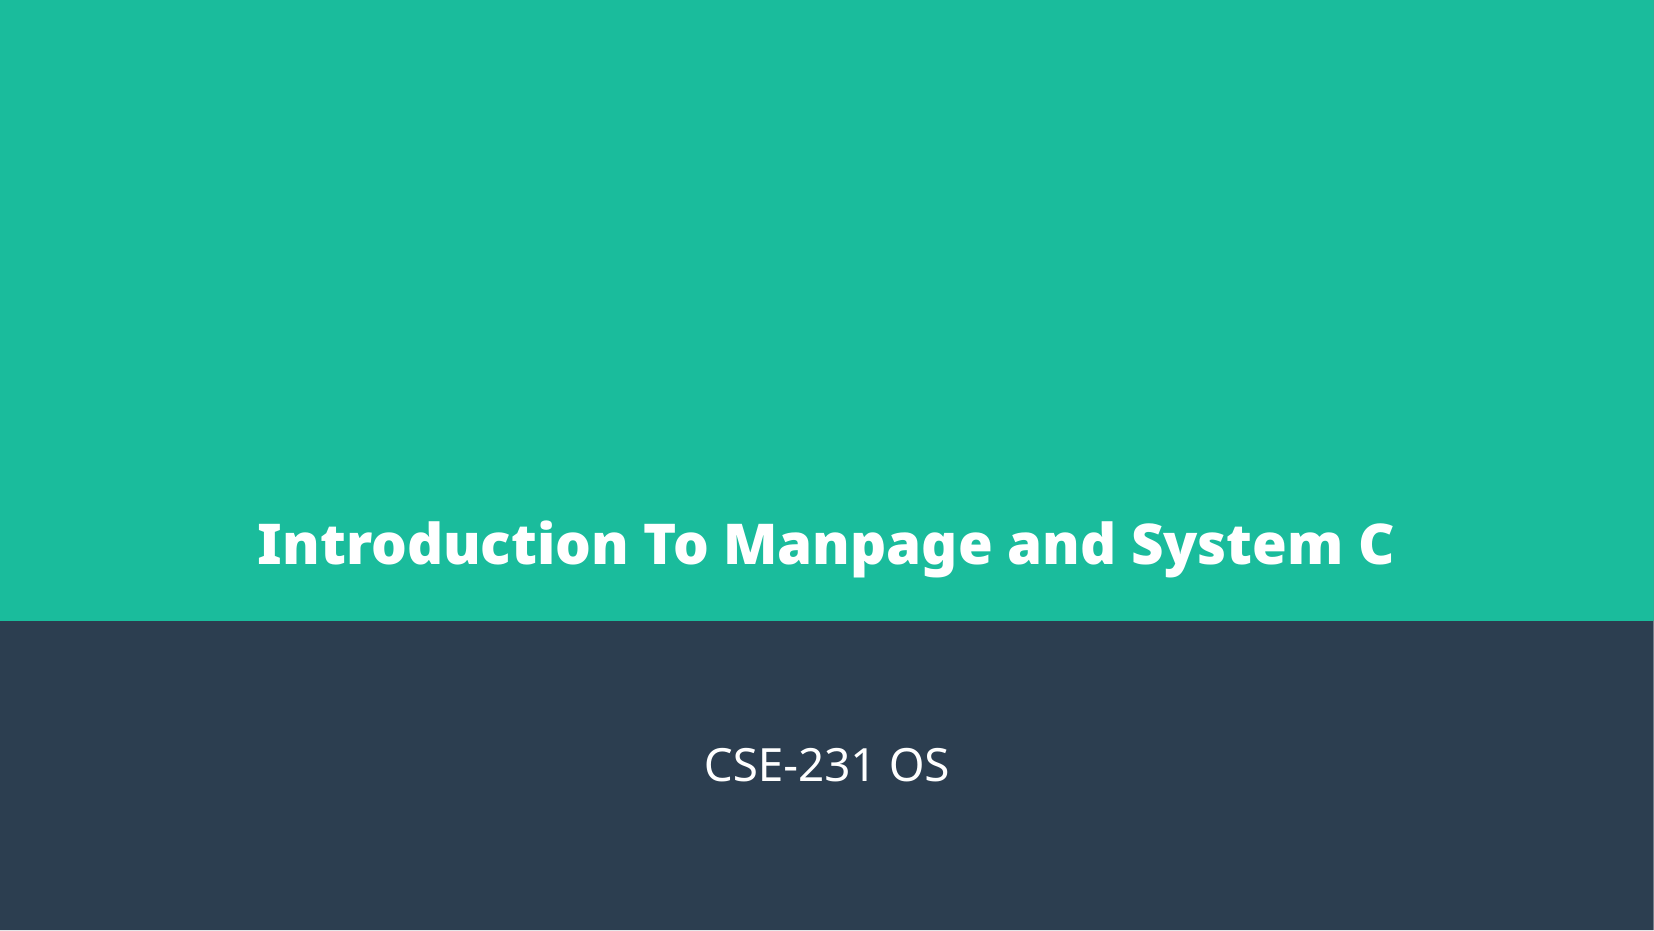

# Introduction To Manpage and System C
CSE-231 OS